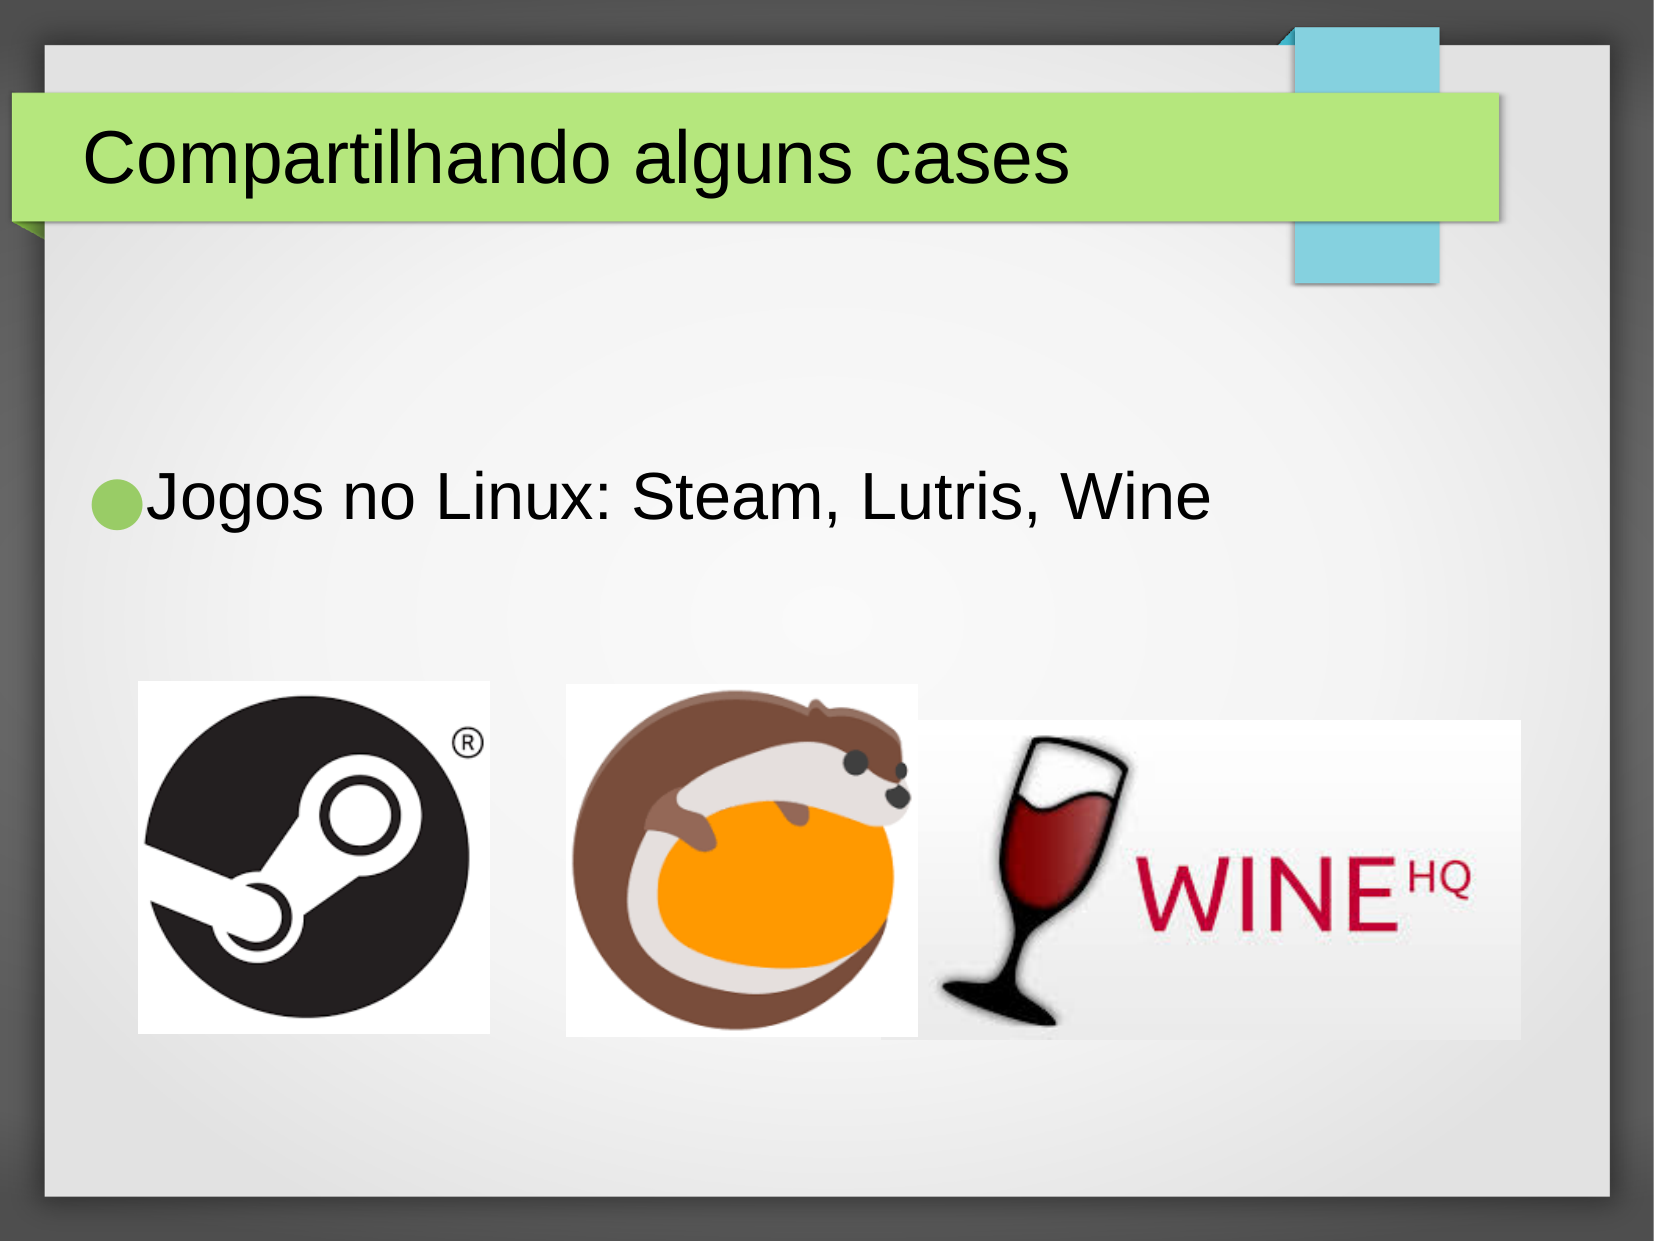

Compartilhando alguns cases
Jogos no Linux: Steam, Lutris, Wine